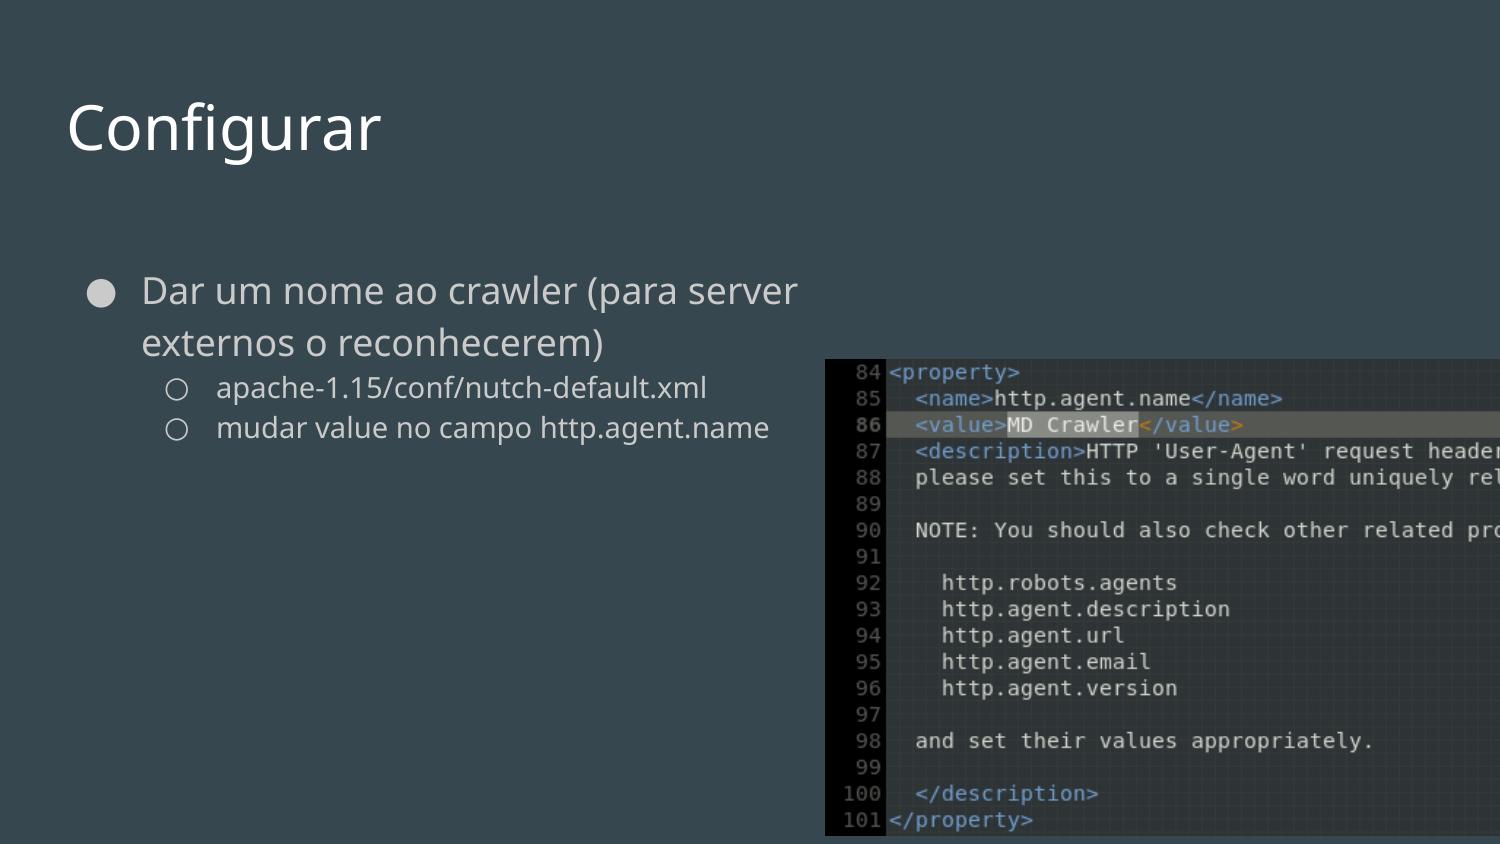

# Configurar
Dar um nome ao crawler (para server externos o reconhecerem)
apache-1.15/conf/nutch-default.xml
mudar value no campo http.agent.name